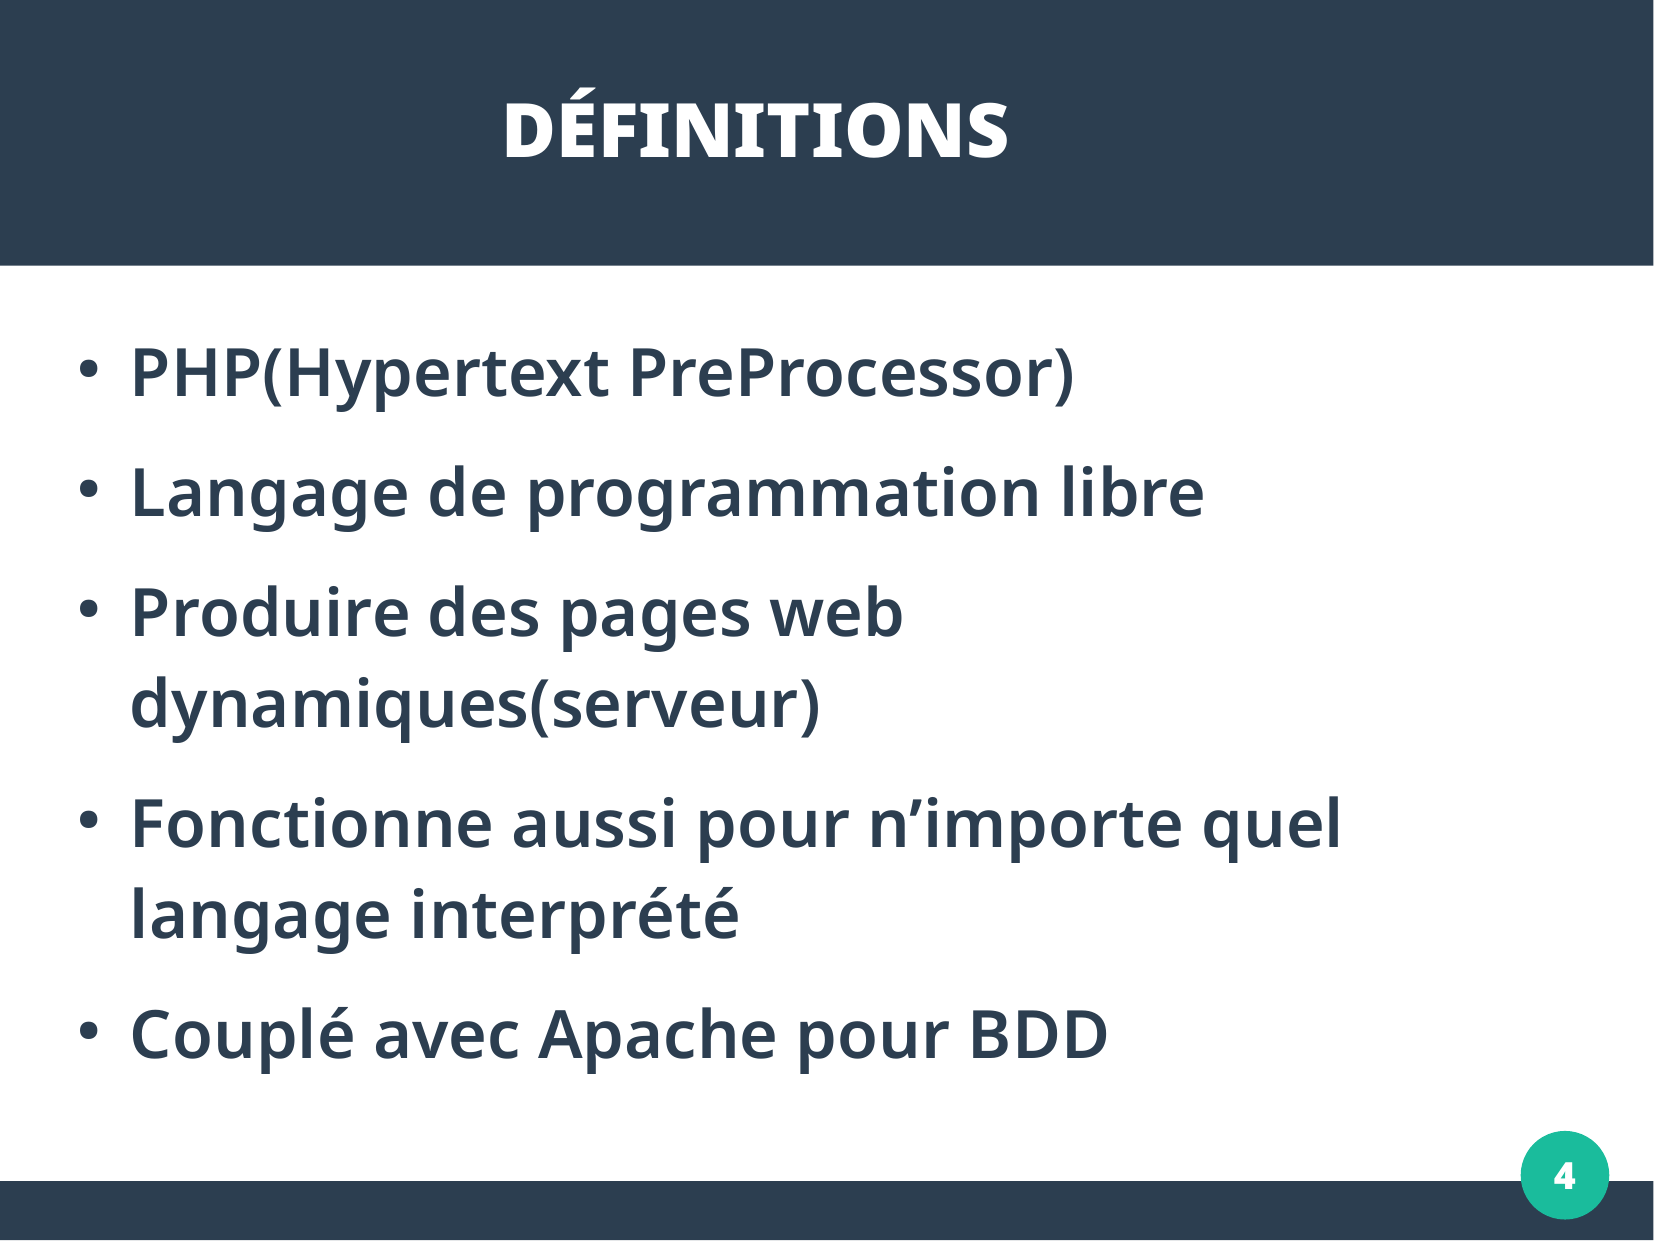

# DÉFINITIONS
PHP(Hypertext PreProcessor)
Langage de programmation libre
Produire des pages web dynamiques(serveur)
Fonctionne aussi pour n’importe quel langage interprété
Couplé avec Apache pour BDD
4